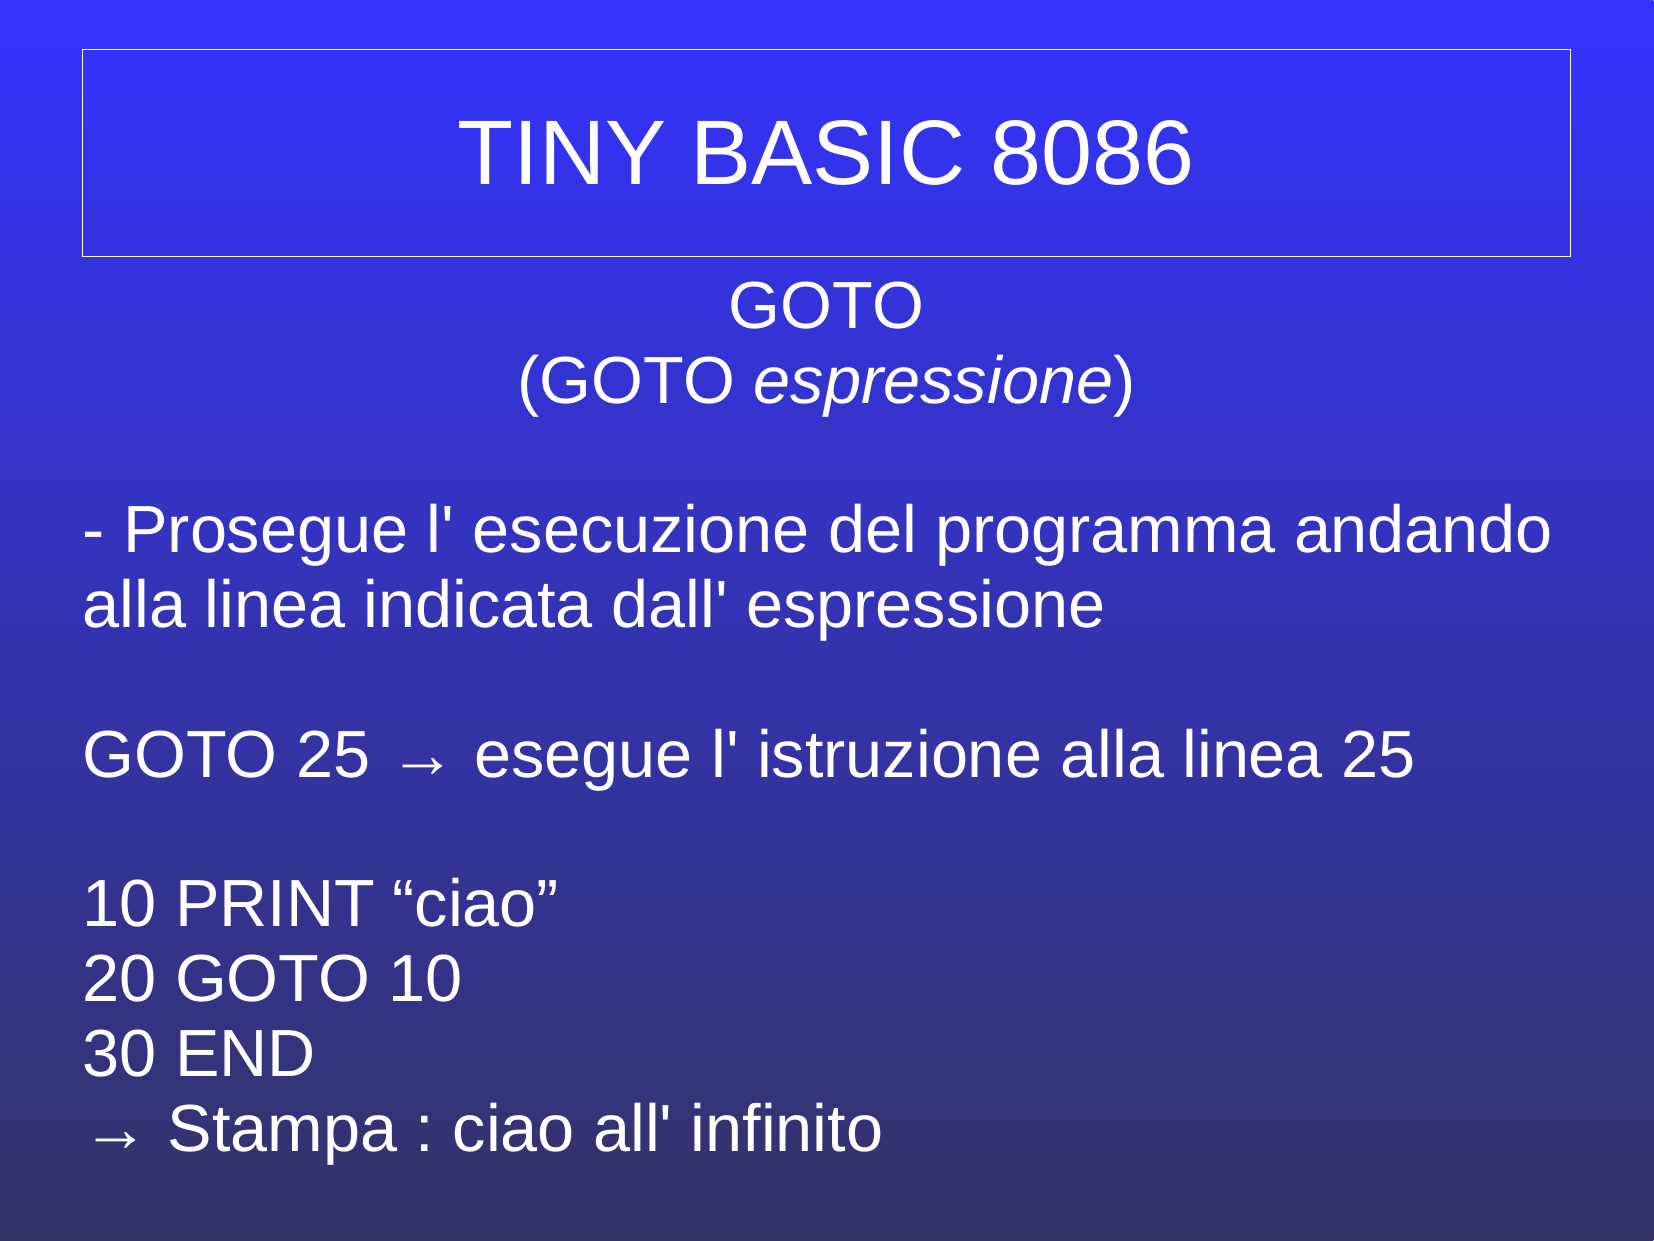

# TINY BASIC 8086
GOTO
(GOTO espressione)
- Prosegue l' esecuzione del programma andando alla linea indicata dall' espressione
GOTO 25 → esegue l' istruzione alla linea 25
10 PRINT “ciao”
20 GOTO 10
30 END
→ Stampa : ciao all' infinito